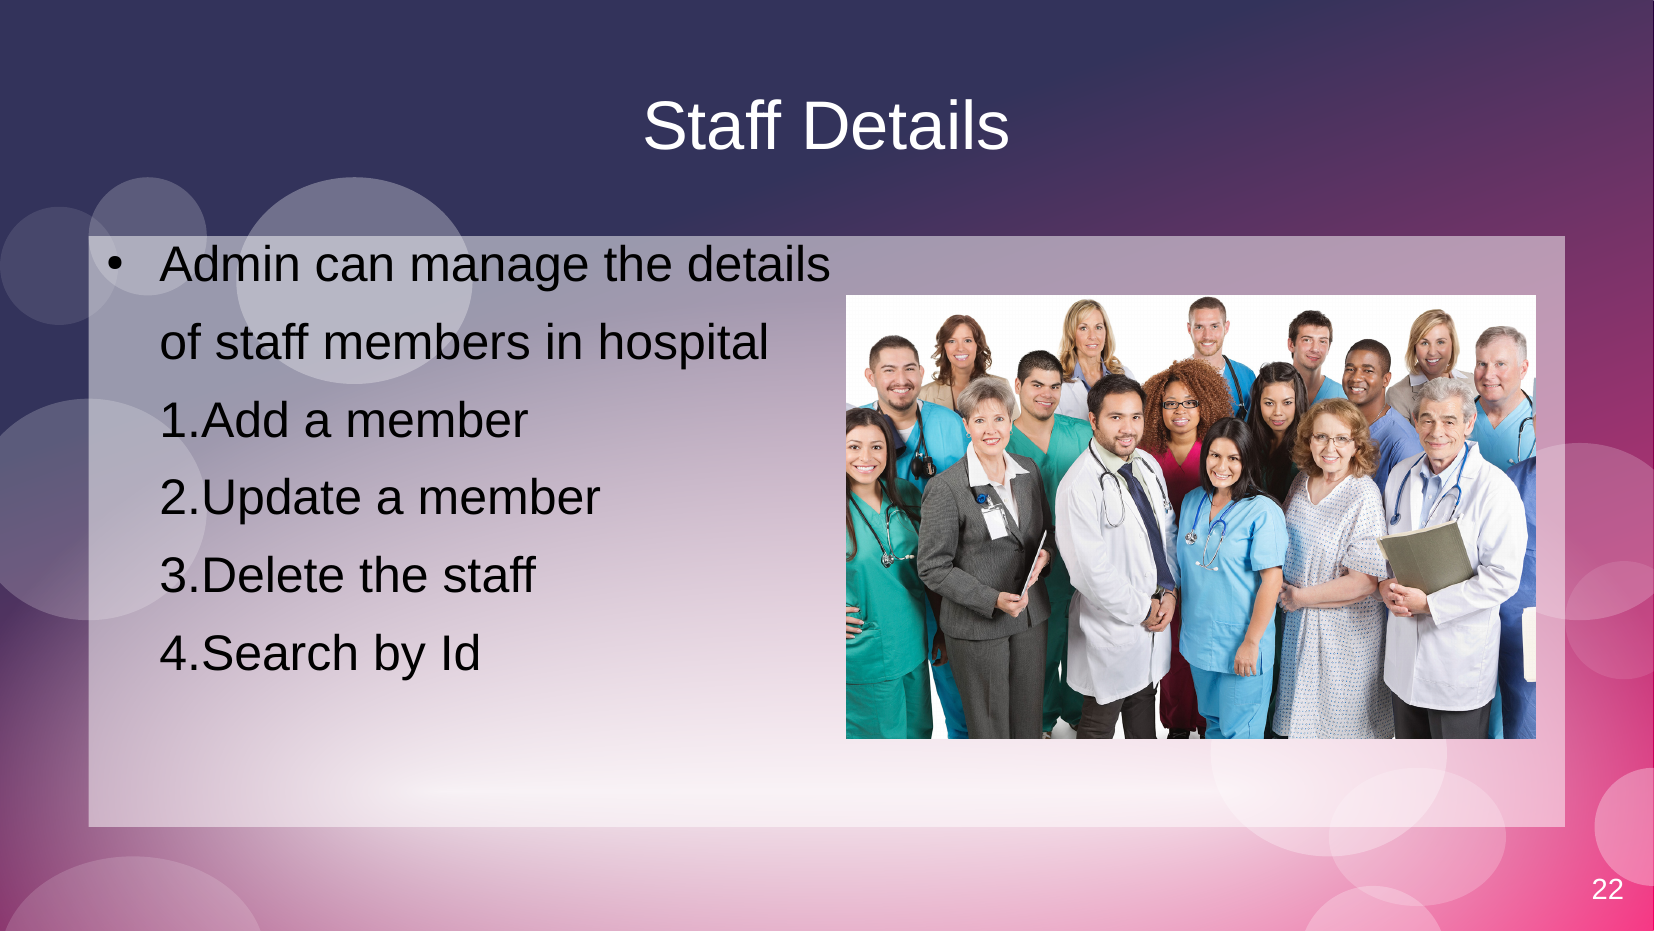

# Staff Details
Admin can manage the details
of staff members in hospital
1.Add a member
2.Update a member
3.Delete the staff
4.Search by Id